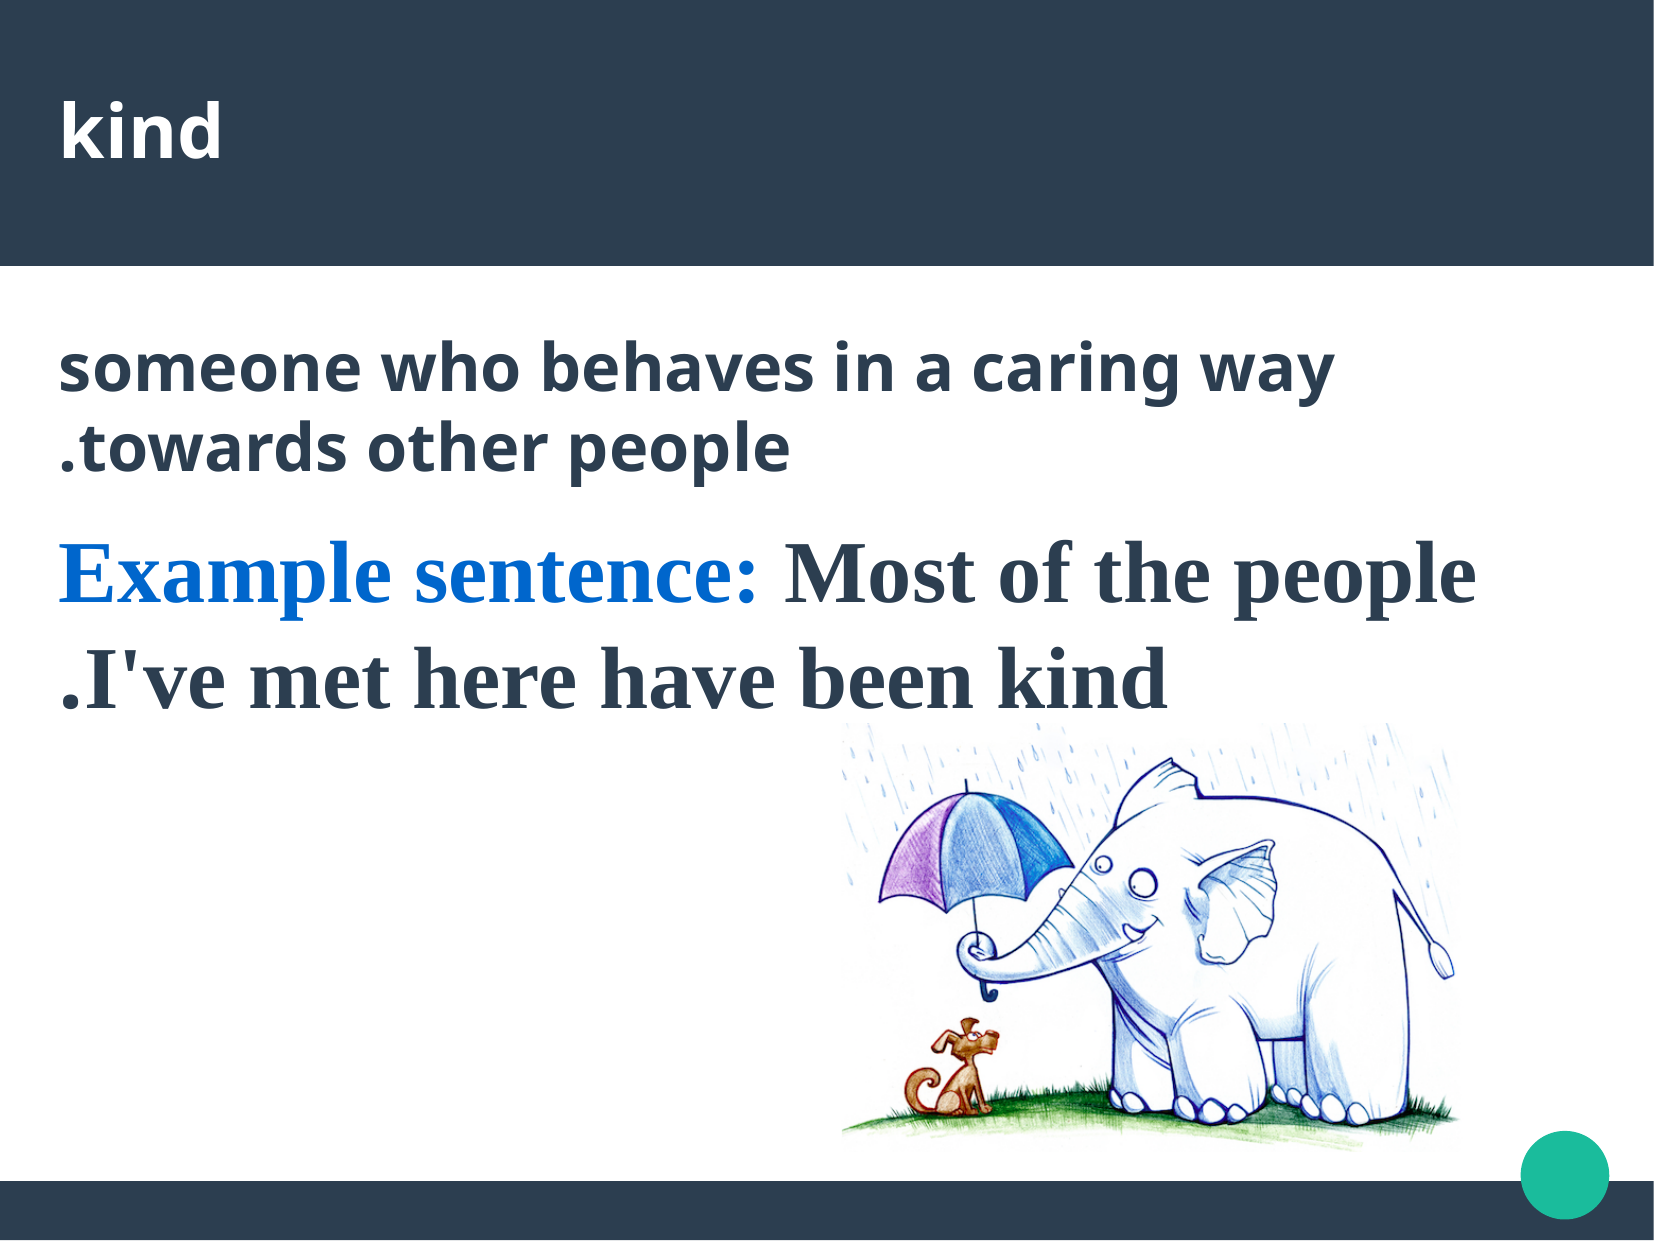

# kind
someone who behaves in a caring way towards other people.
Example sentence: Most of the people I've met here have been kind.